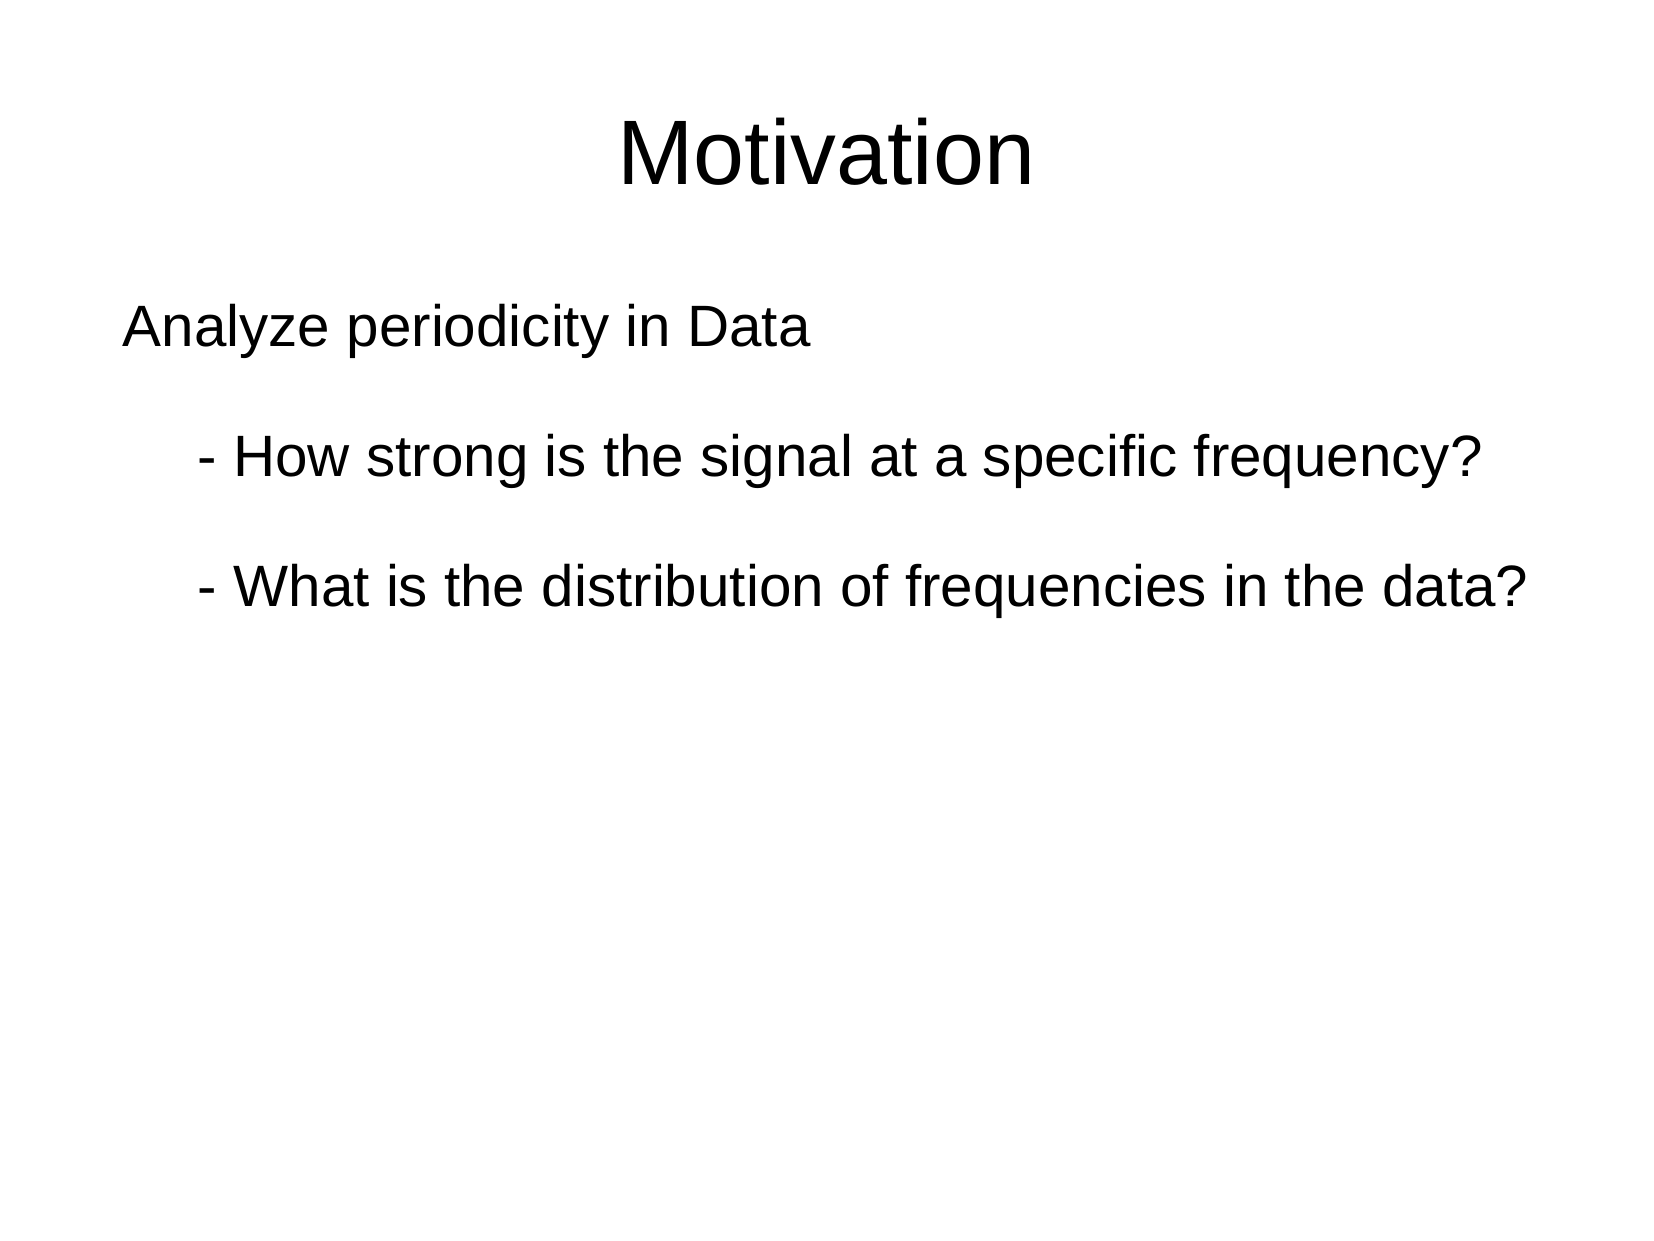

# Motivation
Analyze periodicity in Data
	- How strong is the signal at a specific frequency?
	- What is the distribution of frequencies in the data?